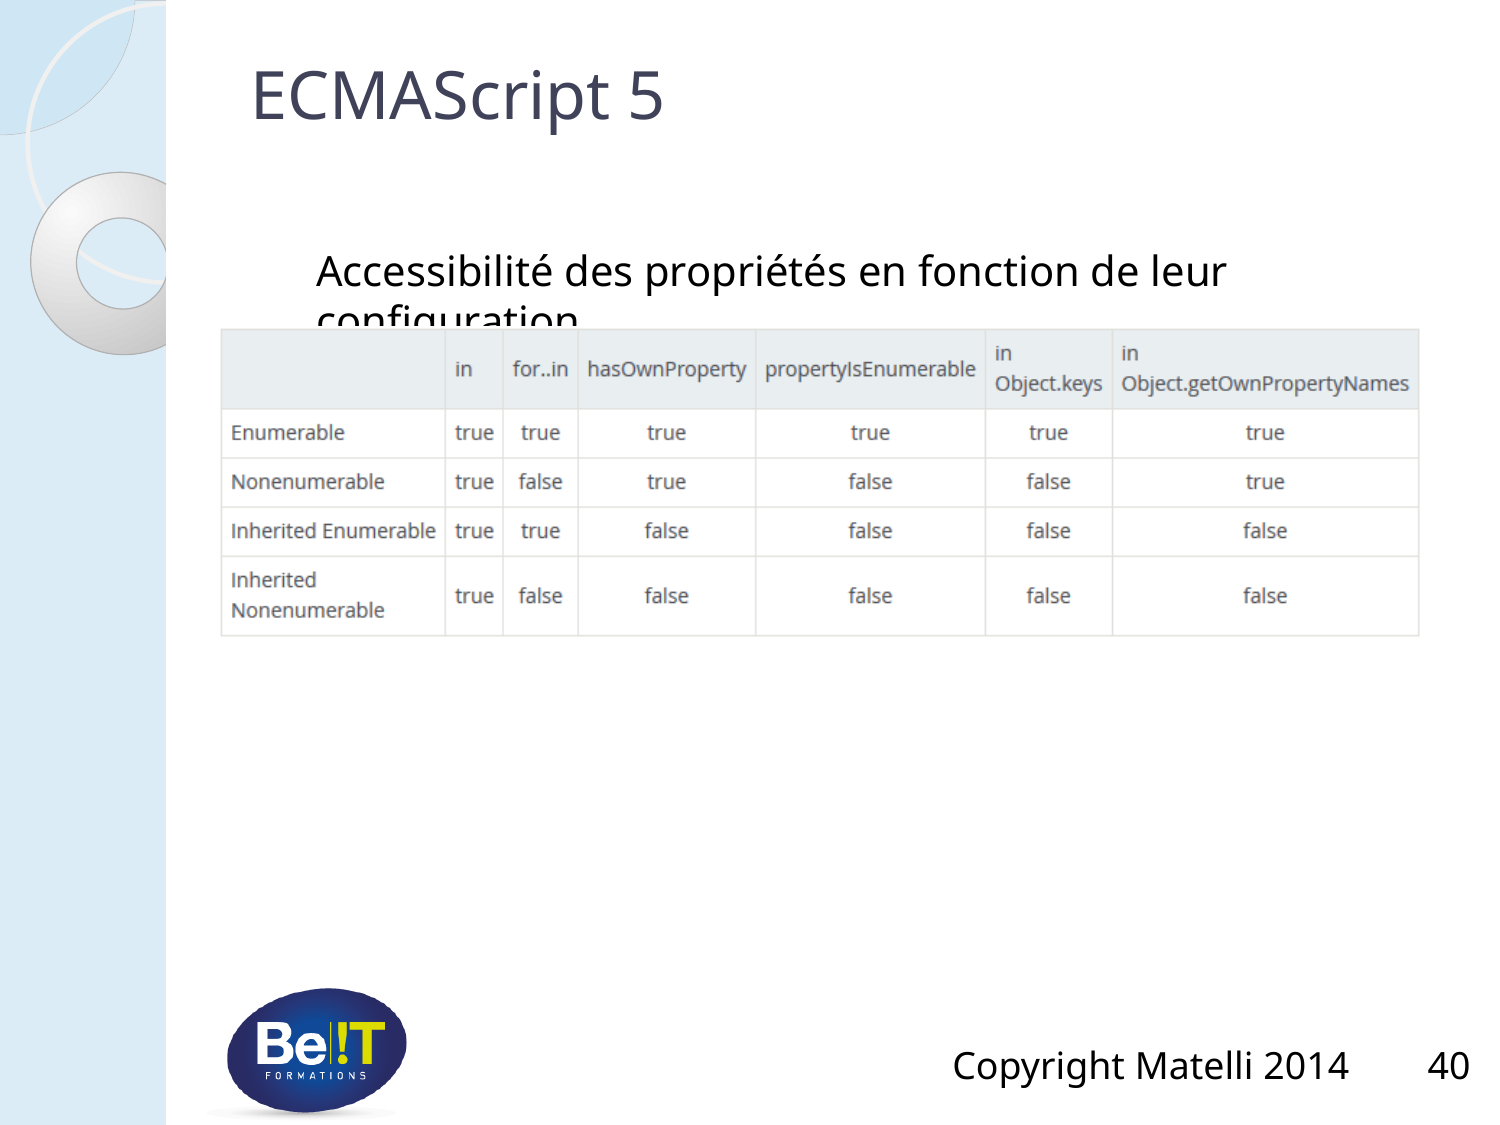

# ECMAScript 5
Accessibilité des propriétés en fonction de leur configuration
Copyright Matelli 2014